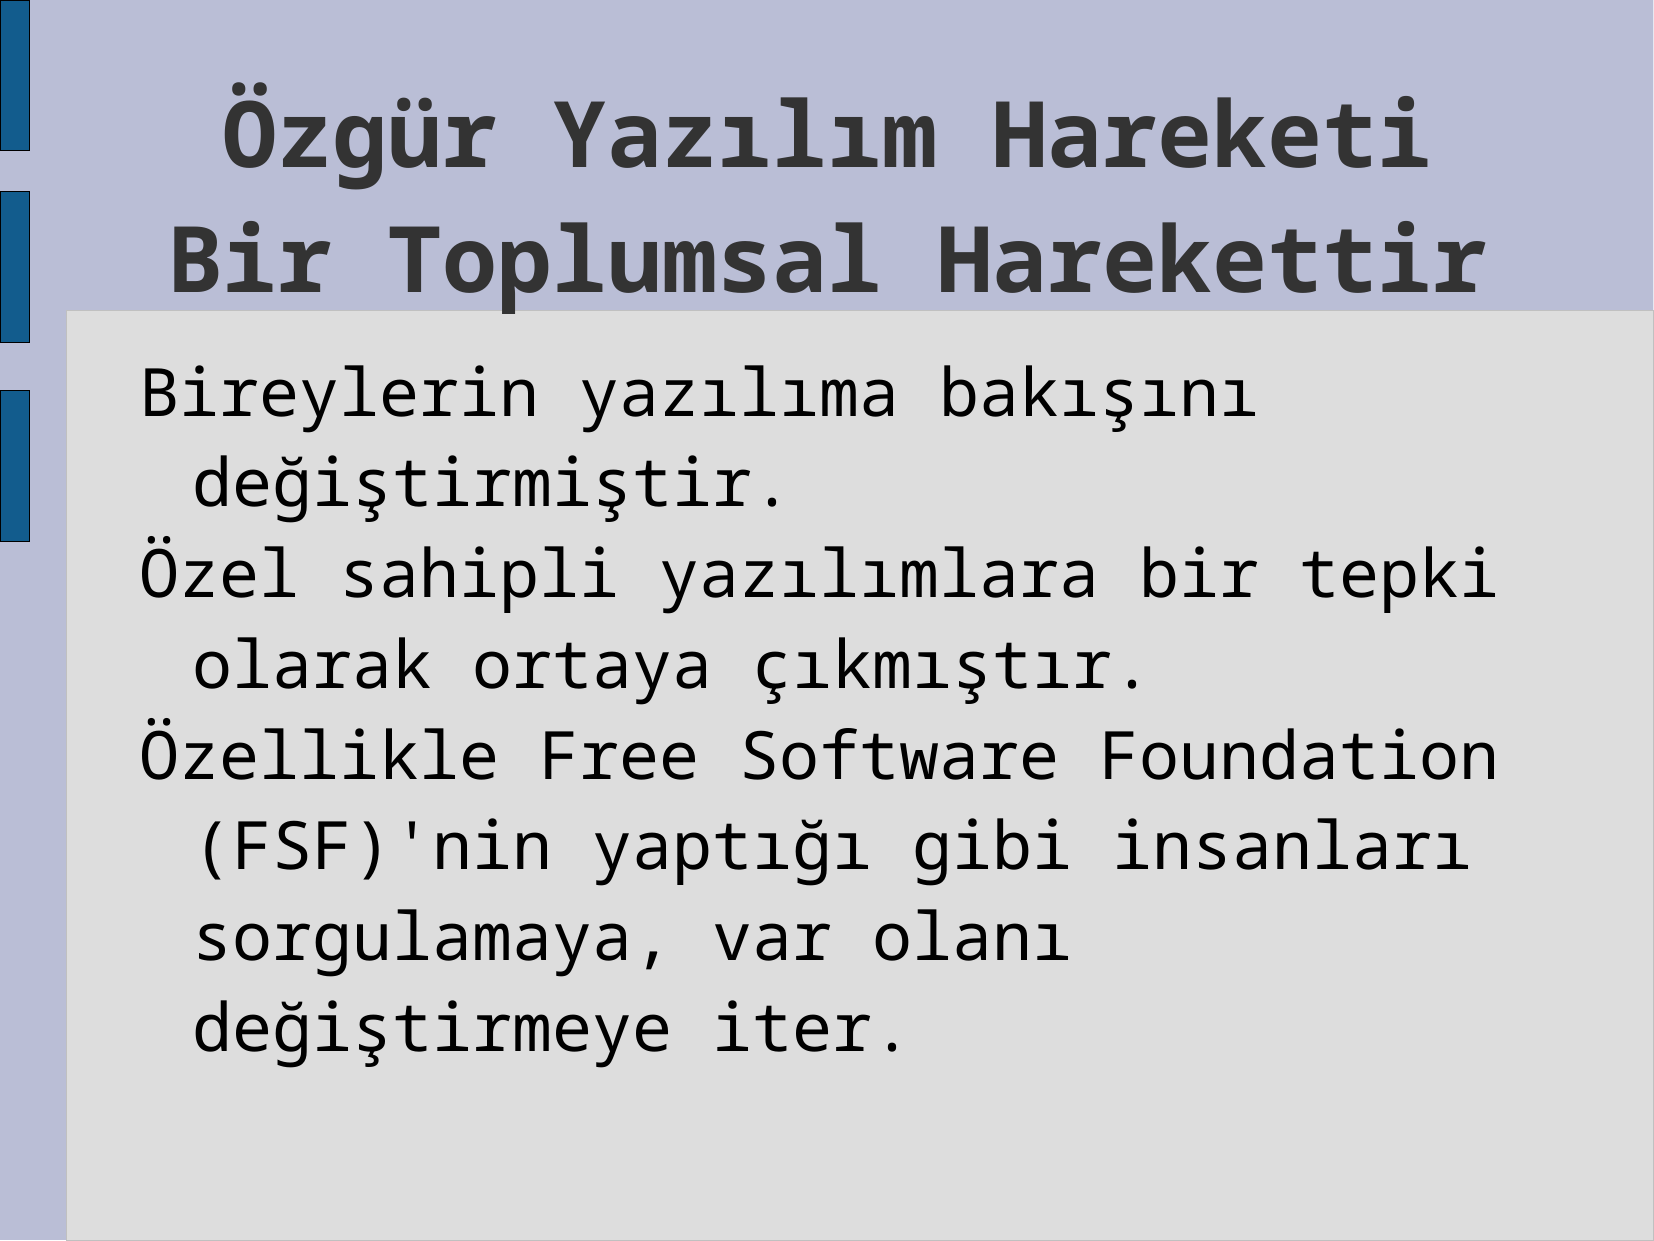

# Özgür Yazılım Hareketi Bir Toplumsal Harekettir
Bireylerin yazılıma bakışını değiştirmiştir.
Özel sahipli yazılımlara bir tepki olarak ortaya çıkmıştır.
Özellikle Free Software Foundation (FSF)'nin yaptığı gibi insanları sorgulamaya, var olanı değiştirmeye iter.